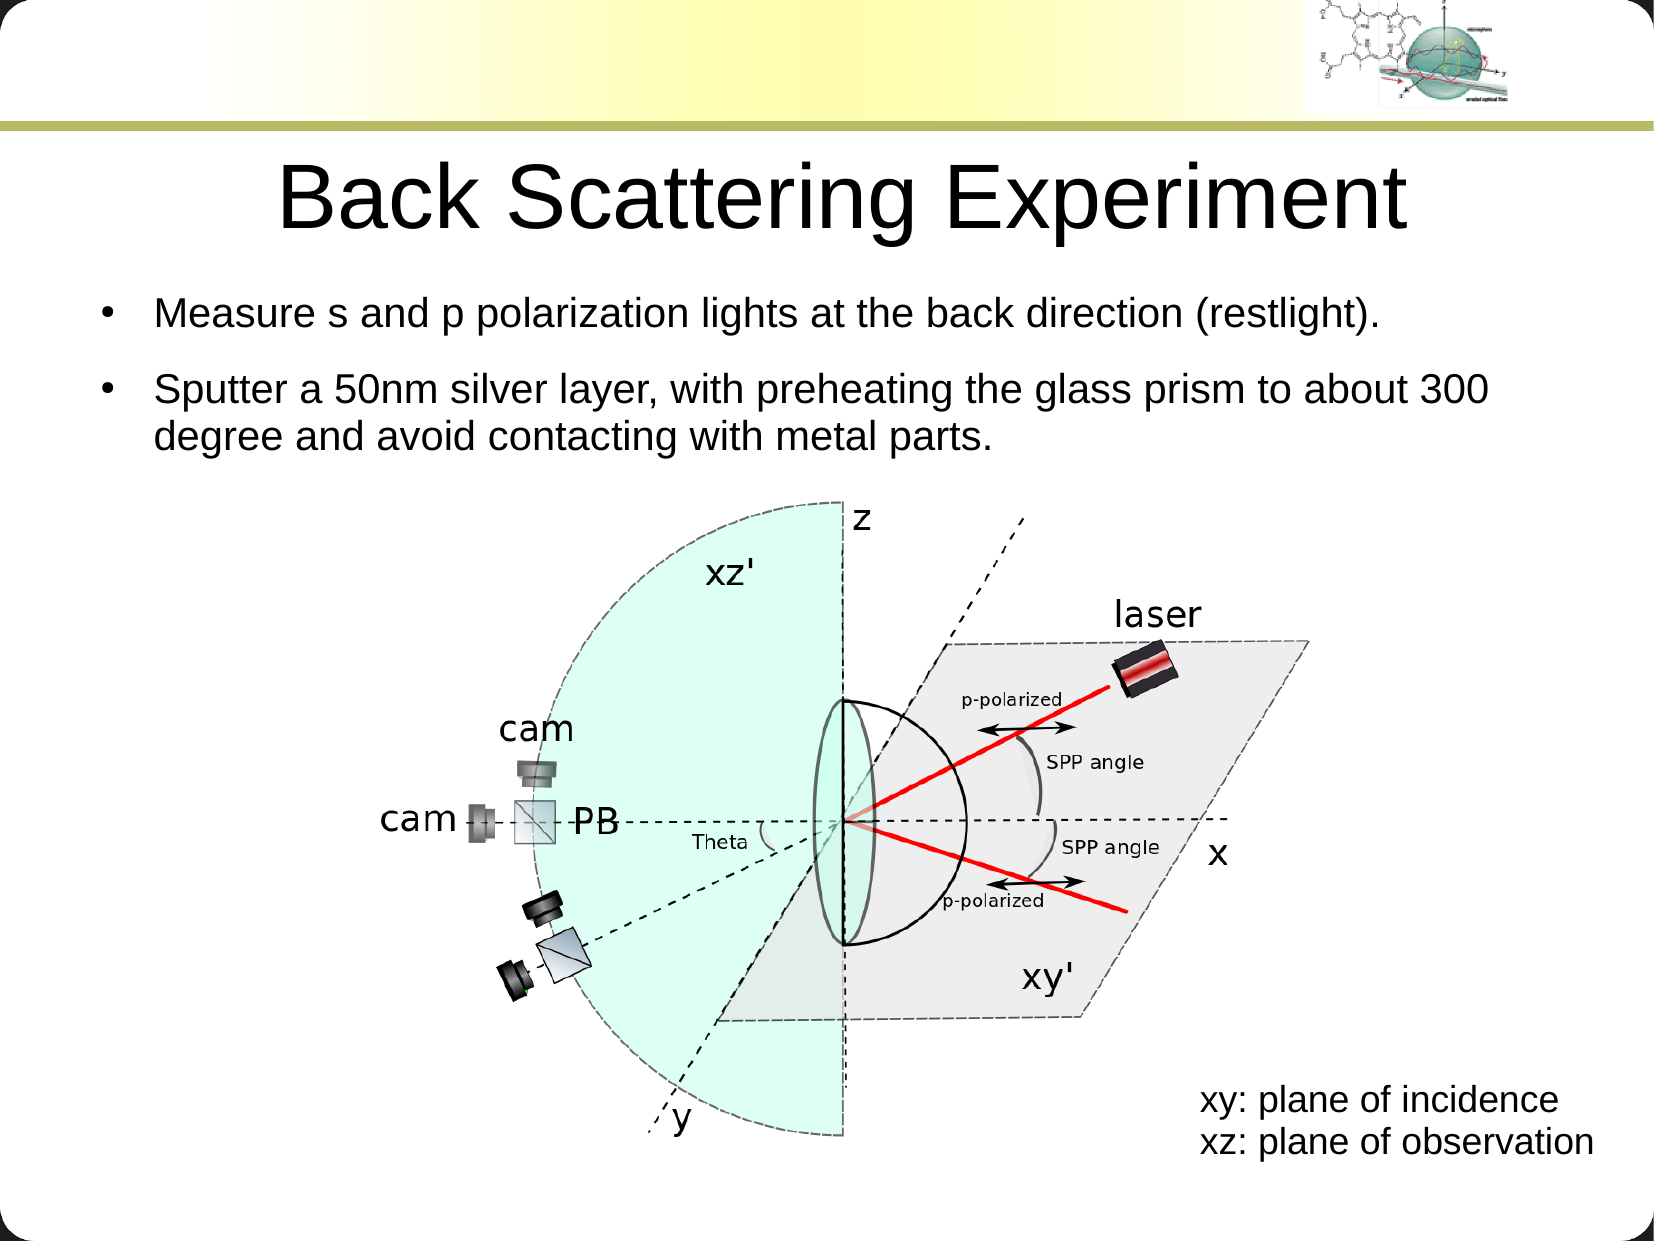

# Back Scattering Experiment
Measure s and p polarization lights at the back direction (restlight).
Sputter a 50nm silver layer, with preheating the glass prism to about 300 degree and avoid contacting with metal parts.
xy: plane of incidence
xz: plane of observation